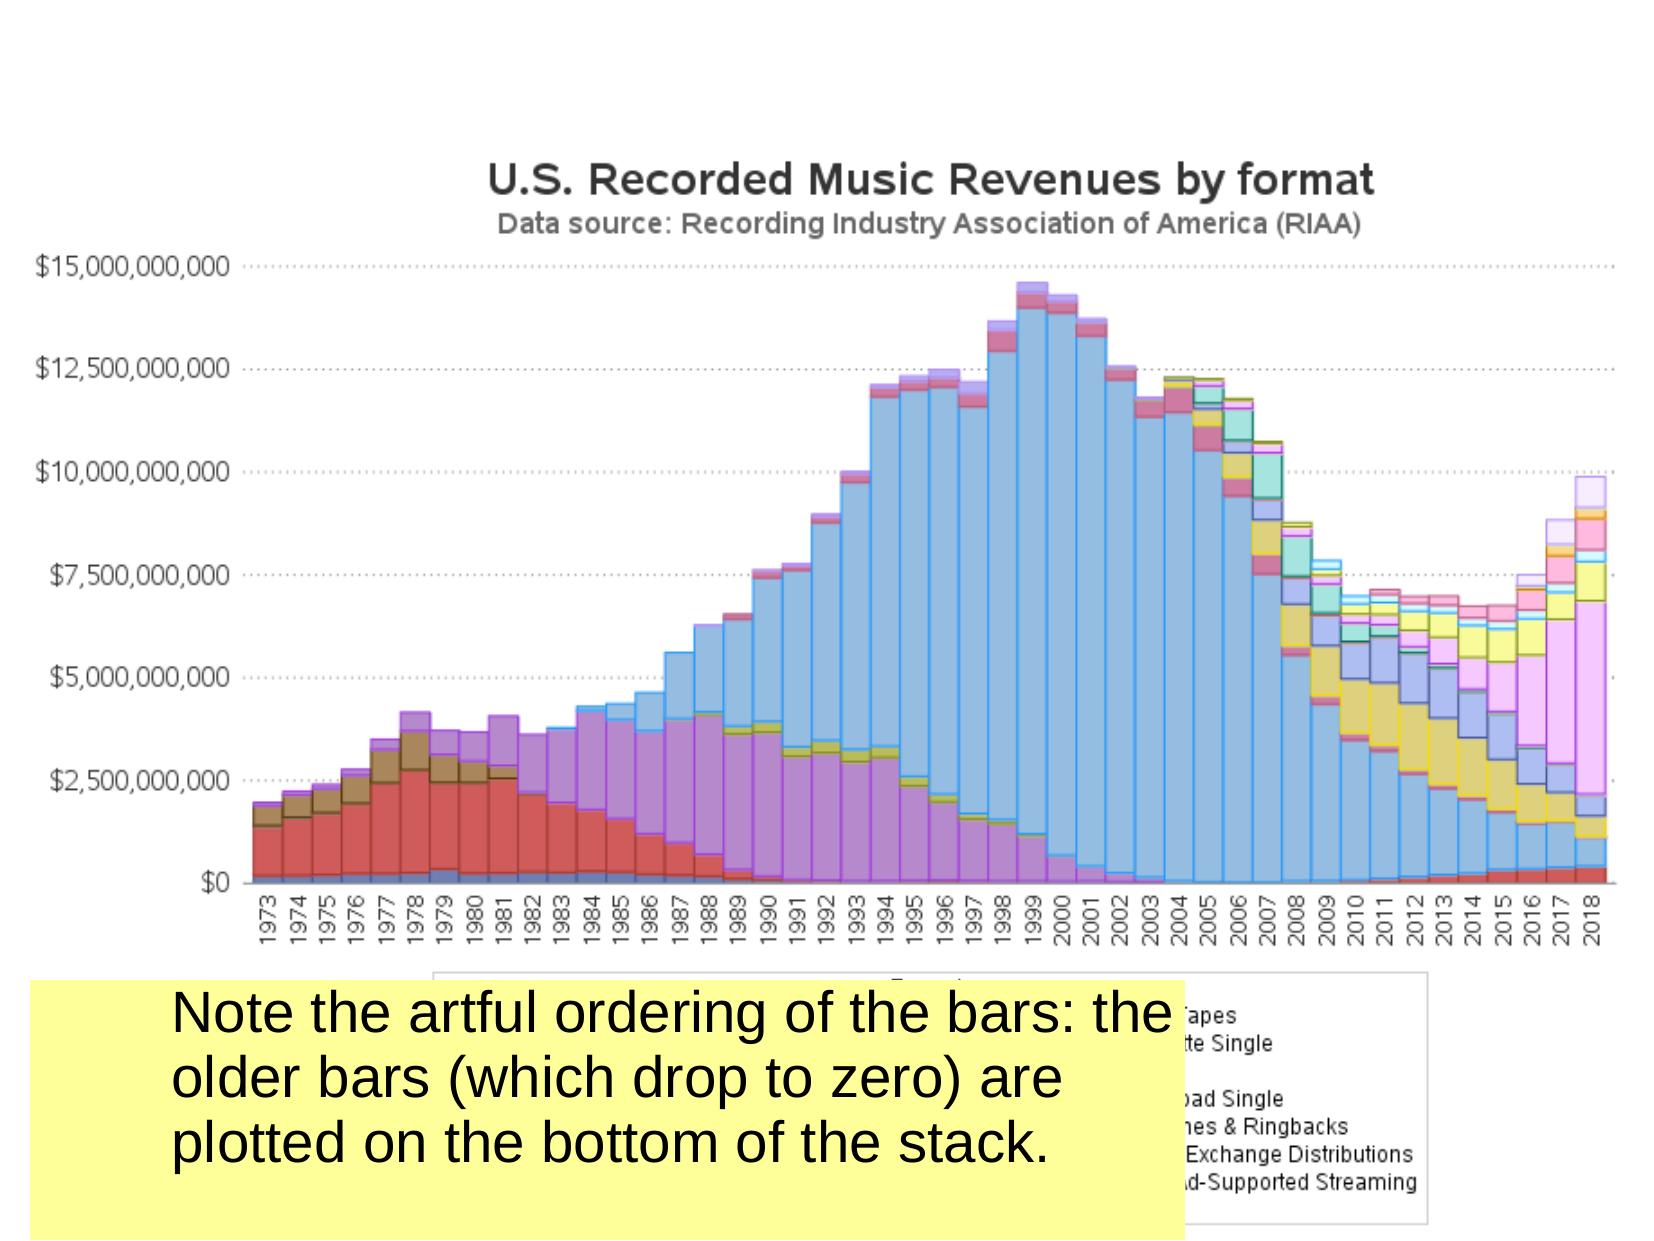

#
Note the artful ordering of the bars: the older bars (which drop to zero) are plotted on the bottom of the stack.